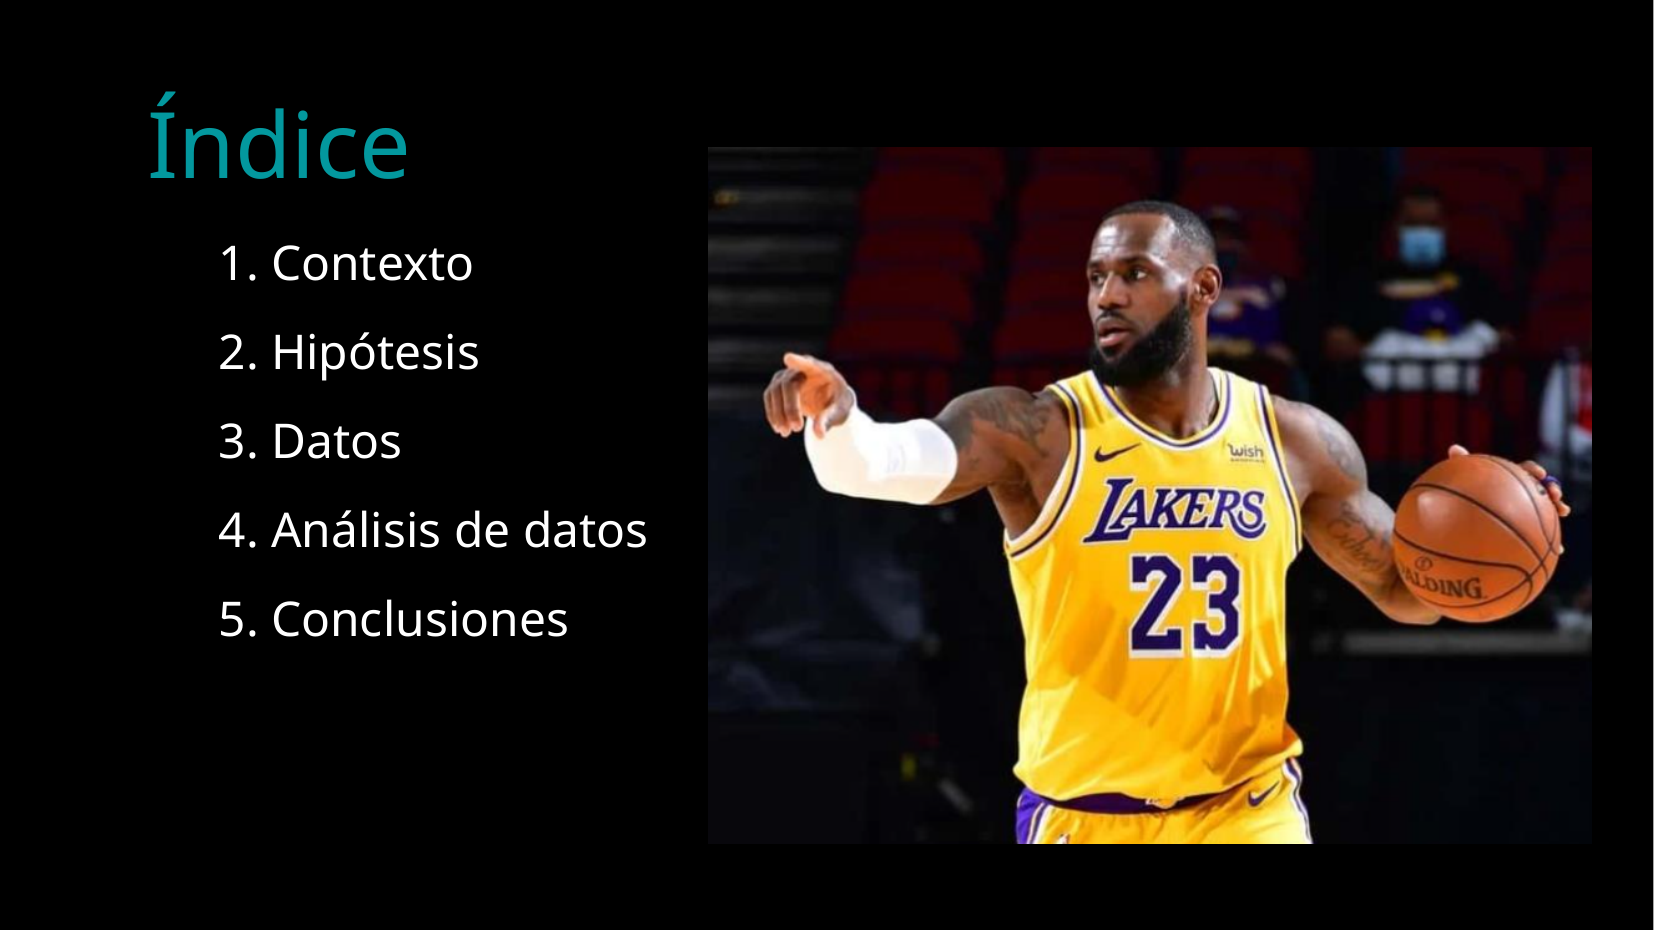

# Índice
1. Contexto
2. Hipótesis
3. Datos
4. Análisis de datos
5. Conclusiones